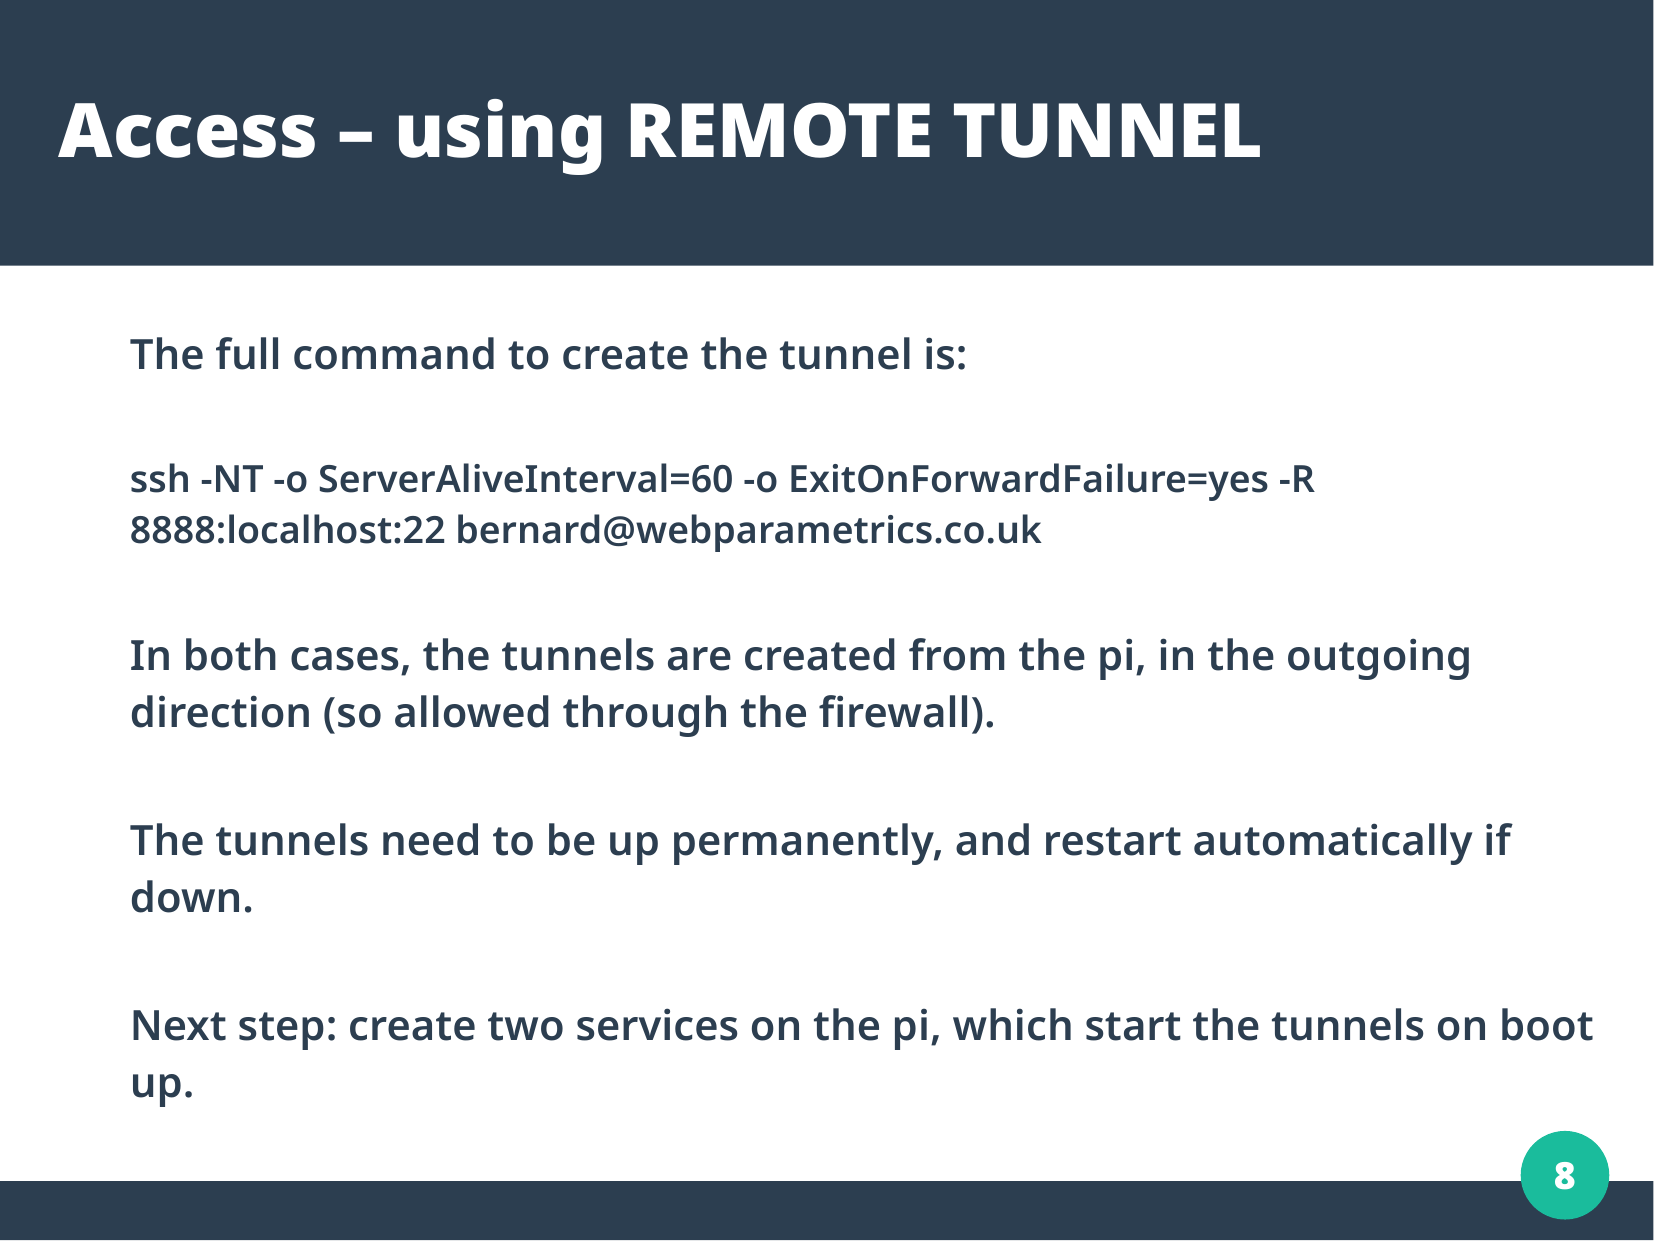

# Access – using REMOTE TUNNEL
The full command to create the tunnel is:
ssh -NT -o ServerAliveInterval=60 -o ExitOnForwardFailure=yes -R 8888:localhost:22 bernard@webparametrics.co.uk
In both cases, the tunnels are created from the pi, in the outgoing direction (so allowed through the firewall).
The tunnels need to be up permanently, and restart automatically if down.
Next step: create two services on the pi, which start the tunnels on boot up.
8